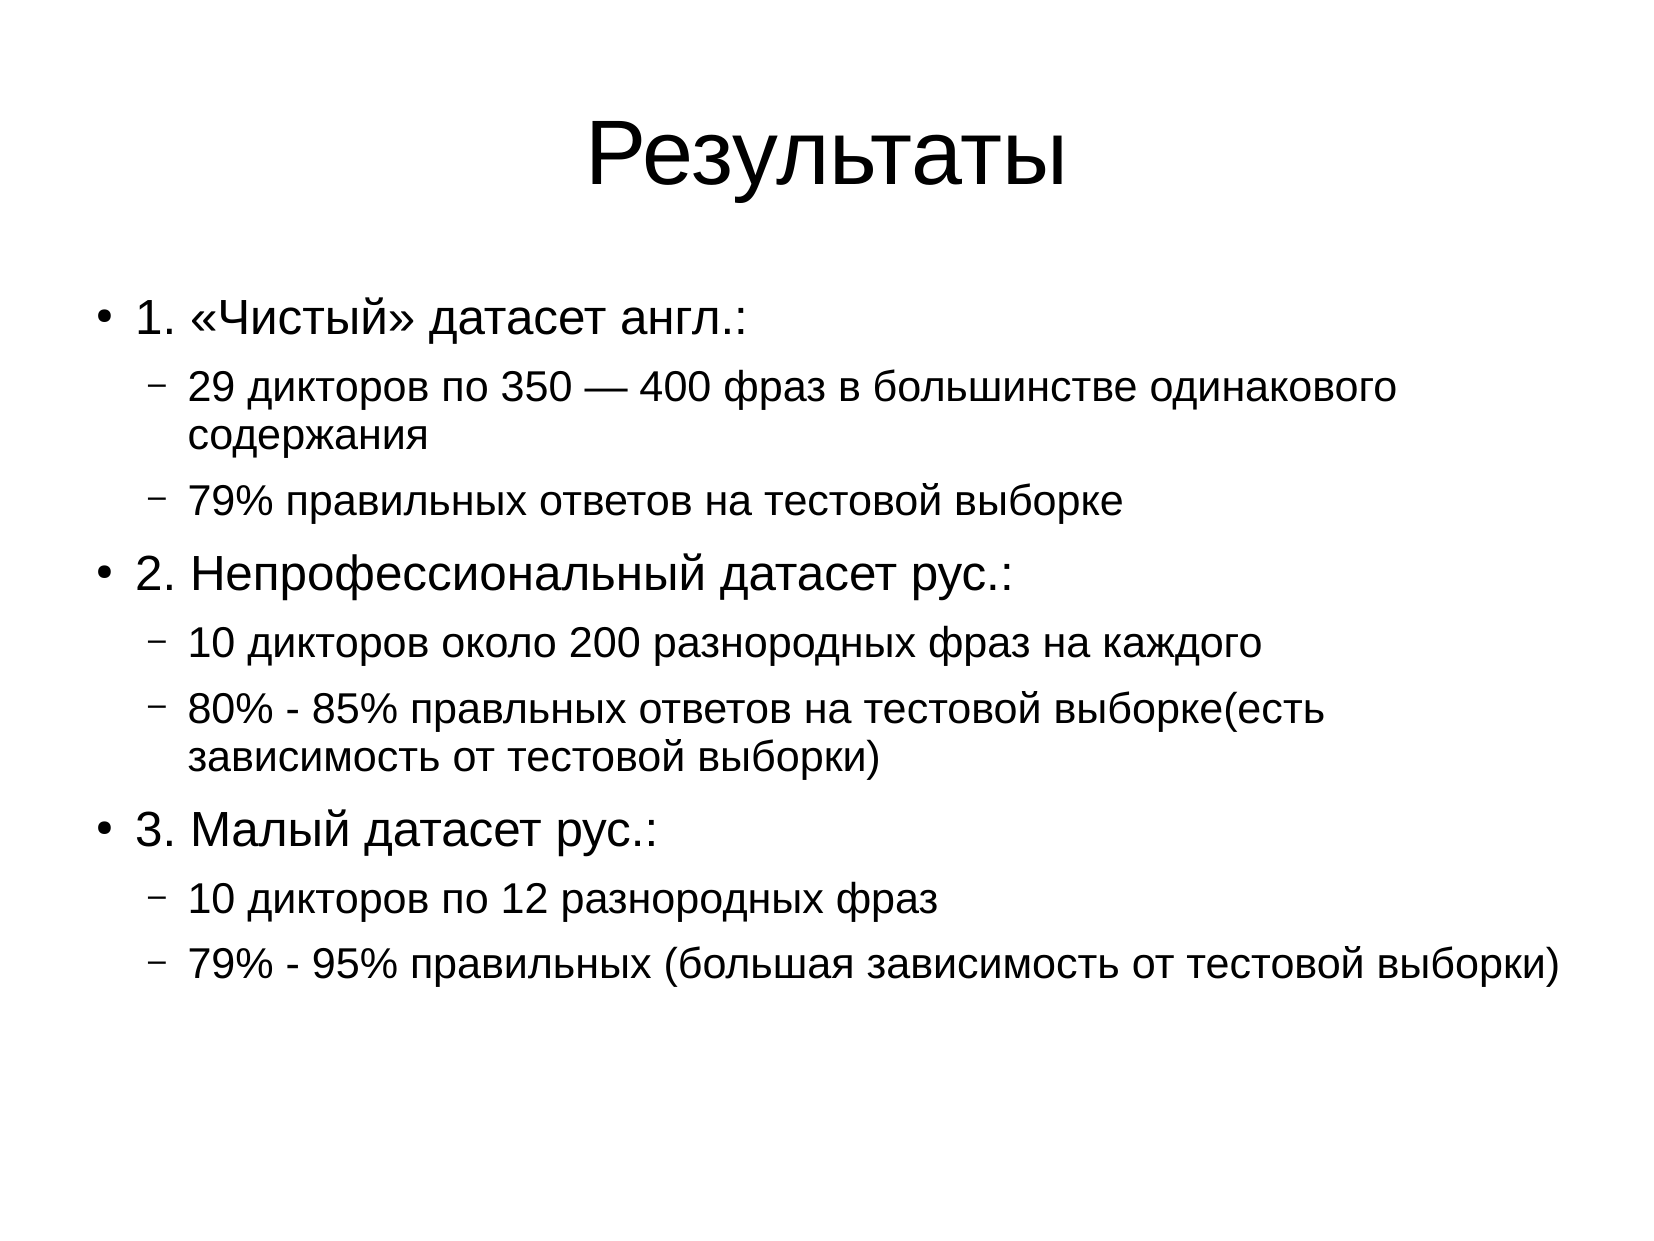

# Результаты
1. «Чистый» датасет англ.:
29 дикторов по 350 — 400 фраз в большинстве одинакового содержания
79% правильных ответов на тестовой выборке
2. Непрофессиональный датасет рус.:
10 дикторов около 200 разнородных фраз на каждого
80% - 85% правльных ответов на тестовой выборке(есть зависимость от тестовой выборки)
3. Малый датасет рус.:
10 дикторов по 12 разнородных фраз
79% - 95% правильных (большая зависимость от тестовой выборки)